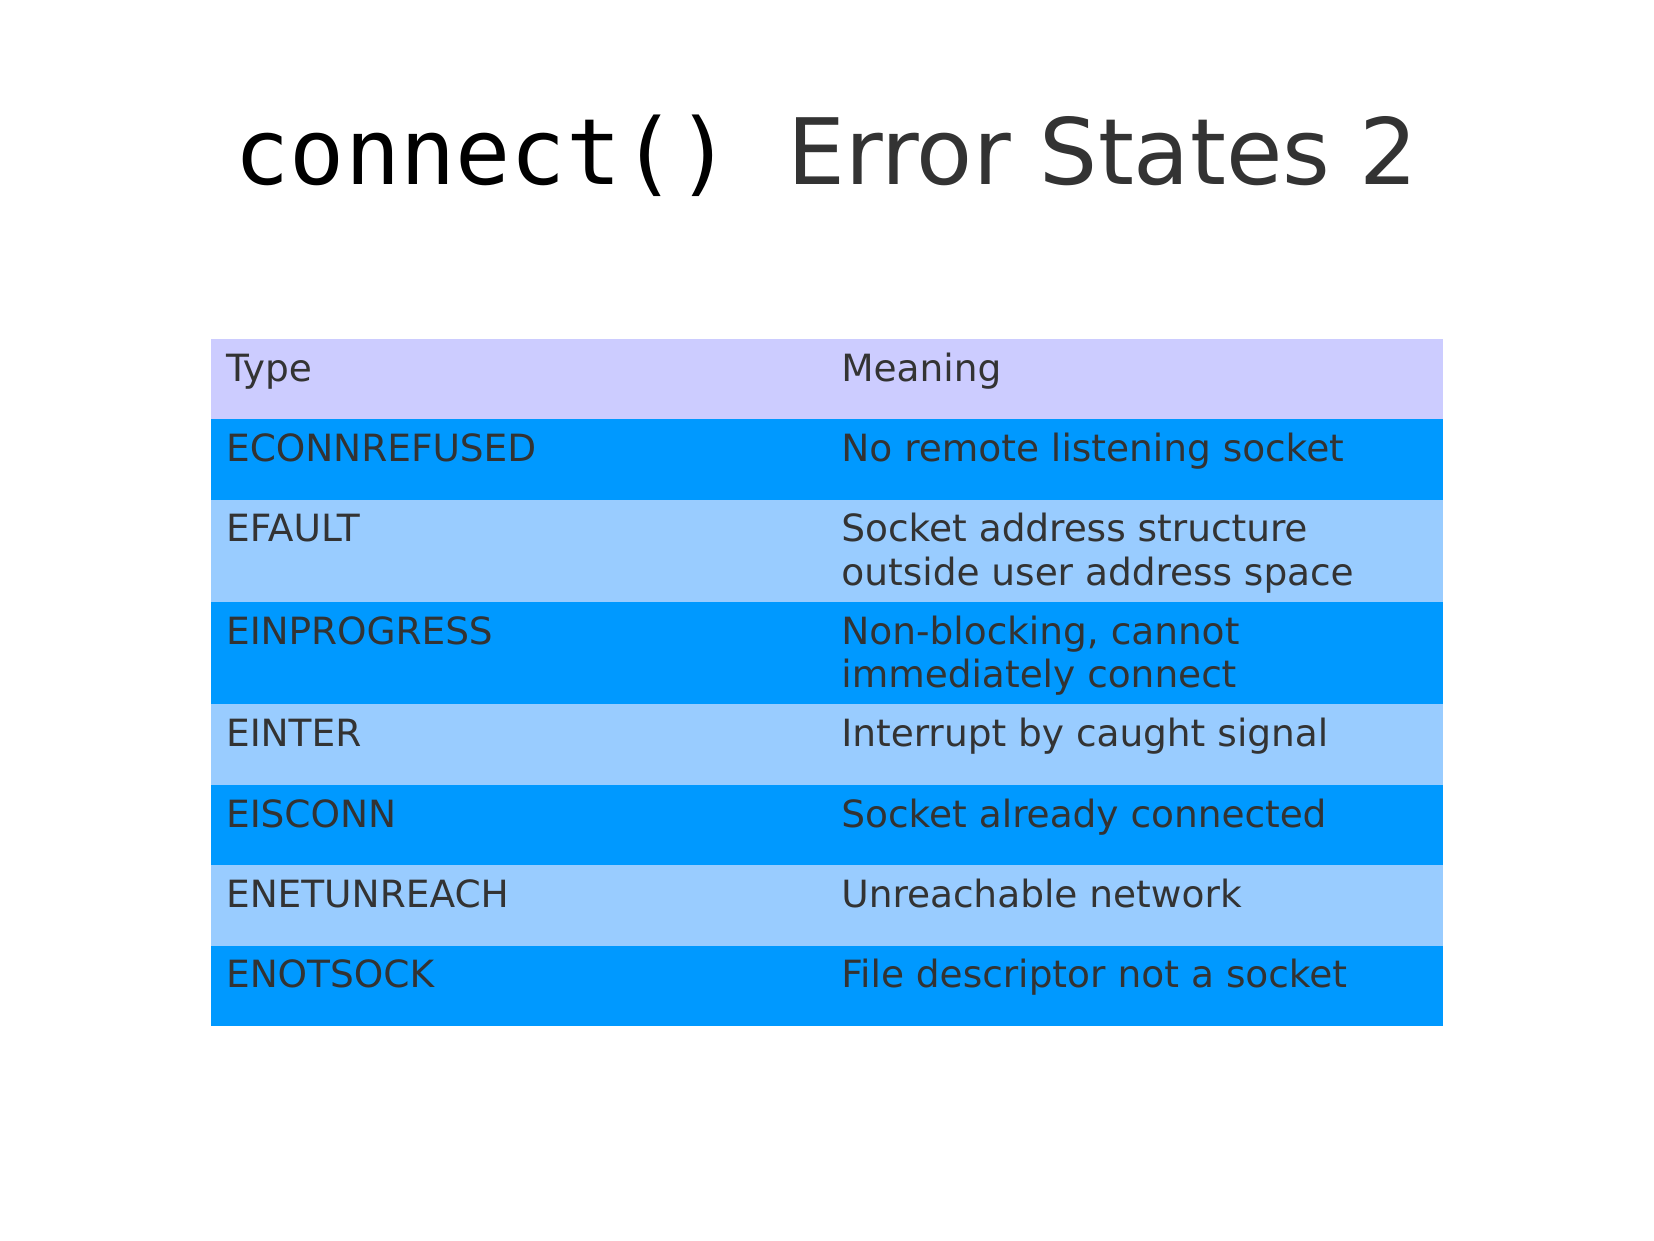

# connect() Error States 2
| Type | Meaning |
| --- | --- |
| ECONNREFUSED | No remote listening socket |
| EFAULT | Socket address structure outside user address space |
| EINPROGRESS | Non-blocking, cannot immediately connect |
| EINTER | Interrupt by caught signal |
| EISCONN | Socket already connected |
| ENETUNREACH | Unreachable network |
| ENOTSOCK | File descriptor not a socket |